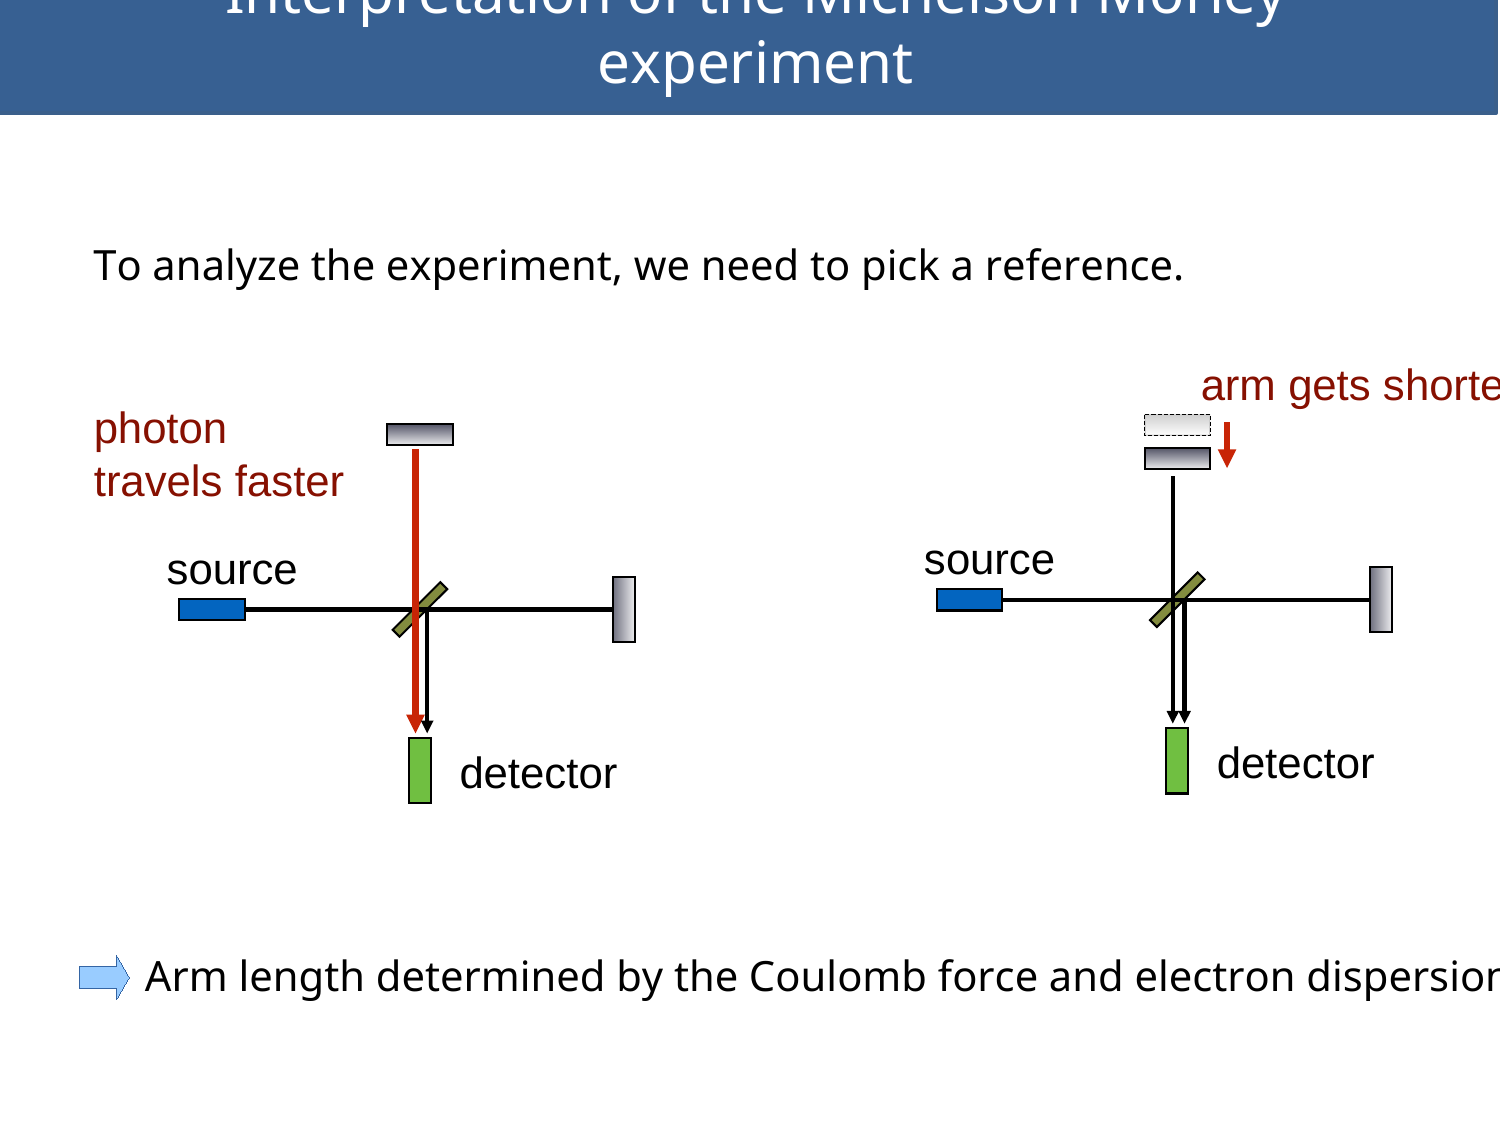

Interpretation of the Michelson Morley experiment
To analyze the experiment, we need to pick a reference.
arm gets shorter
photon
travels faster
source
source
detector
detector
Arm length determined by the Coulomb force and electron dispersion